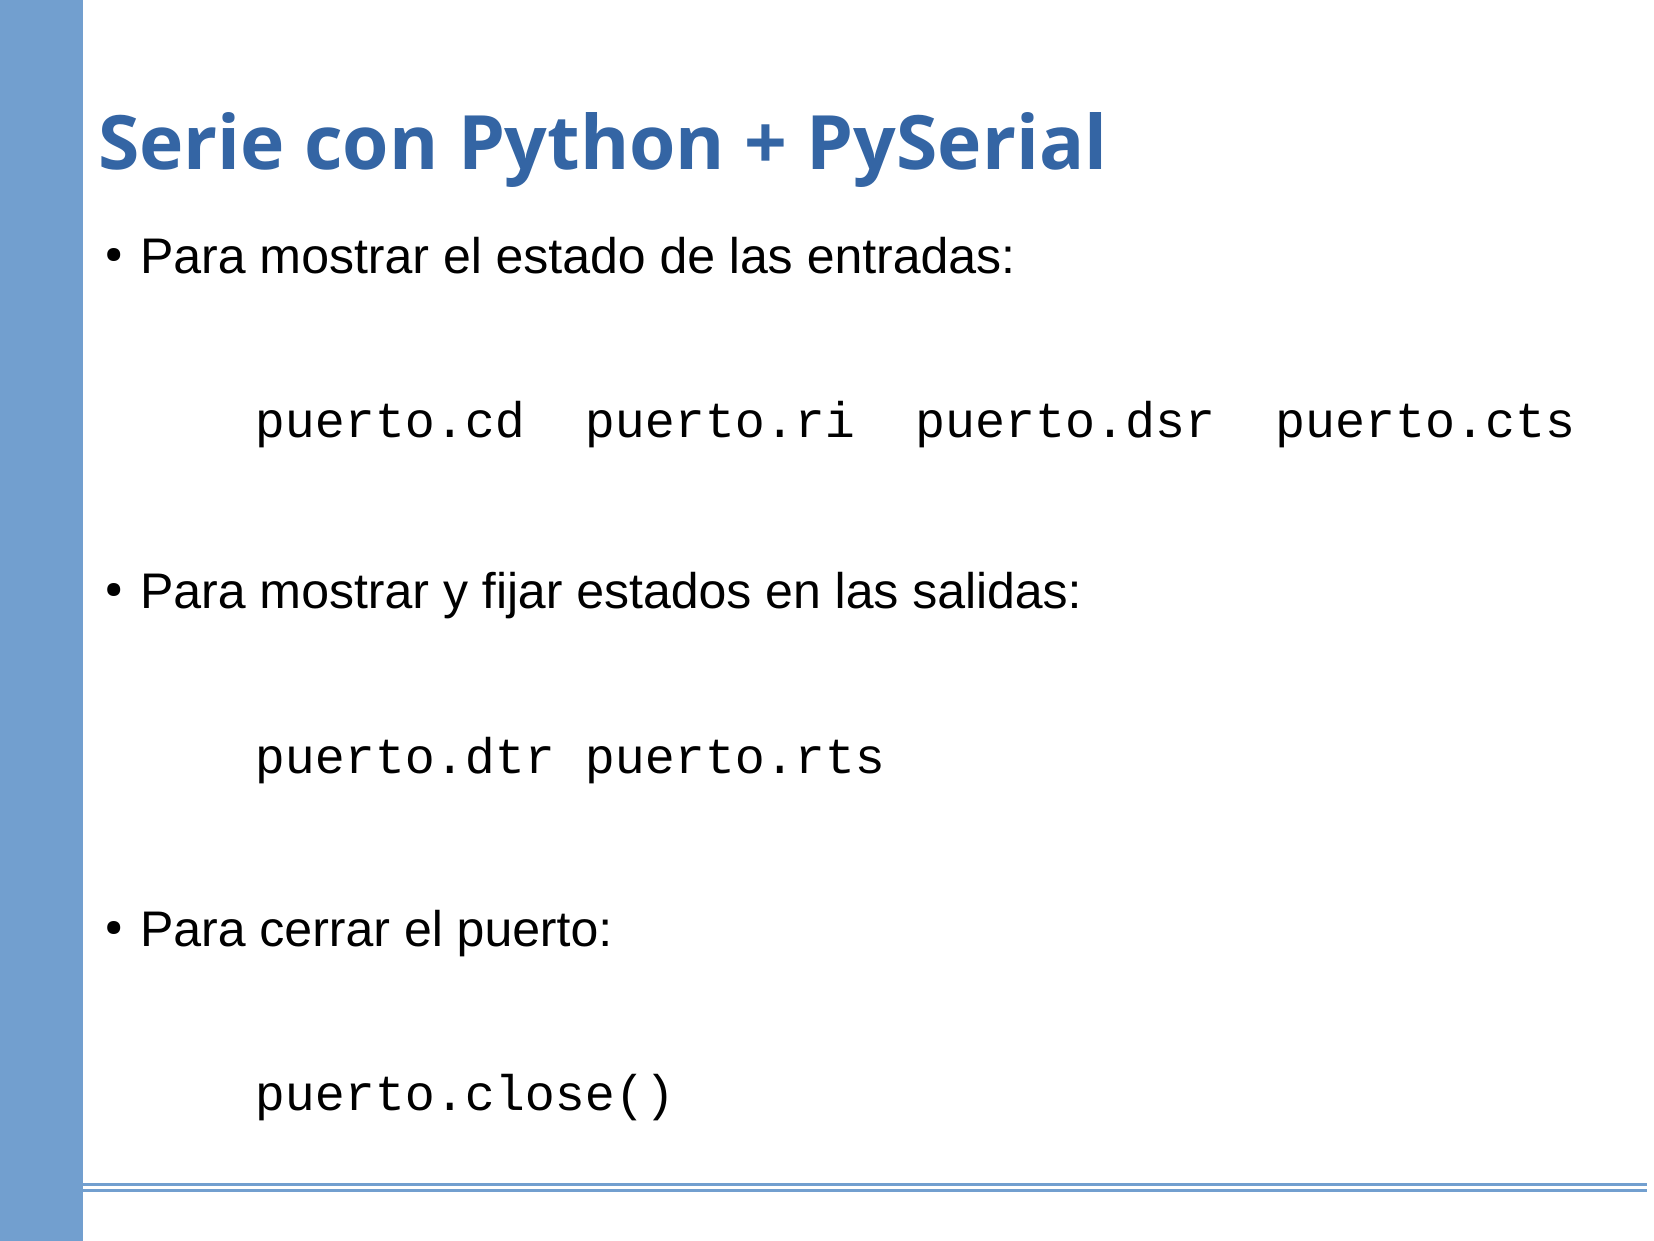

Serie con Python + PySerial
Para mostrar el estado de las entradas:
		puerto.cd puerto.ri puerto.dsr puerto.cts
Para mostrar y fijar estados en las salidas:
		puerto.dtr puerto.rts
Para cerrar el puerto:
		puerto.close()